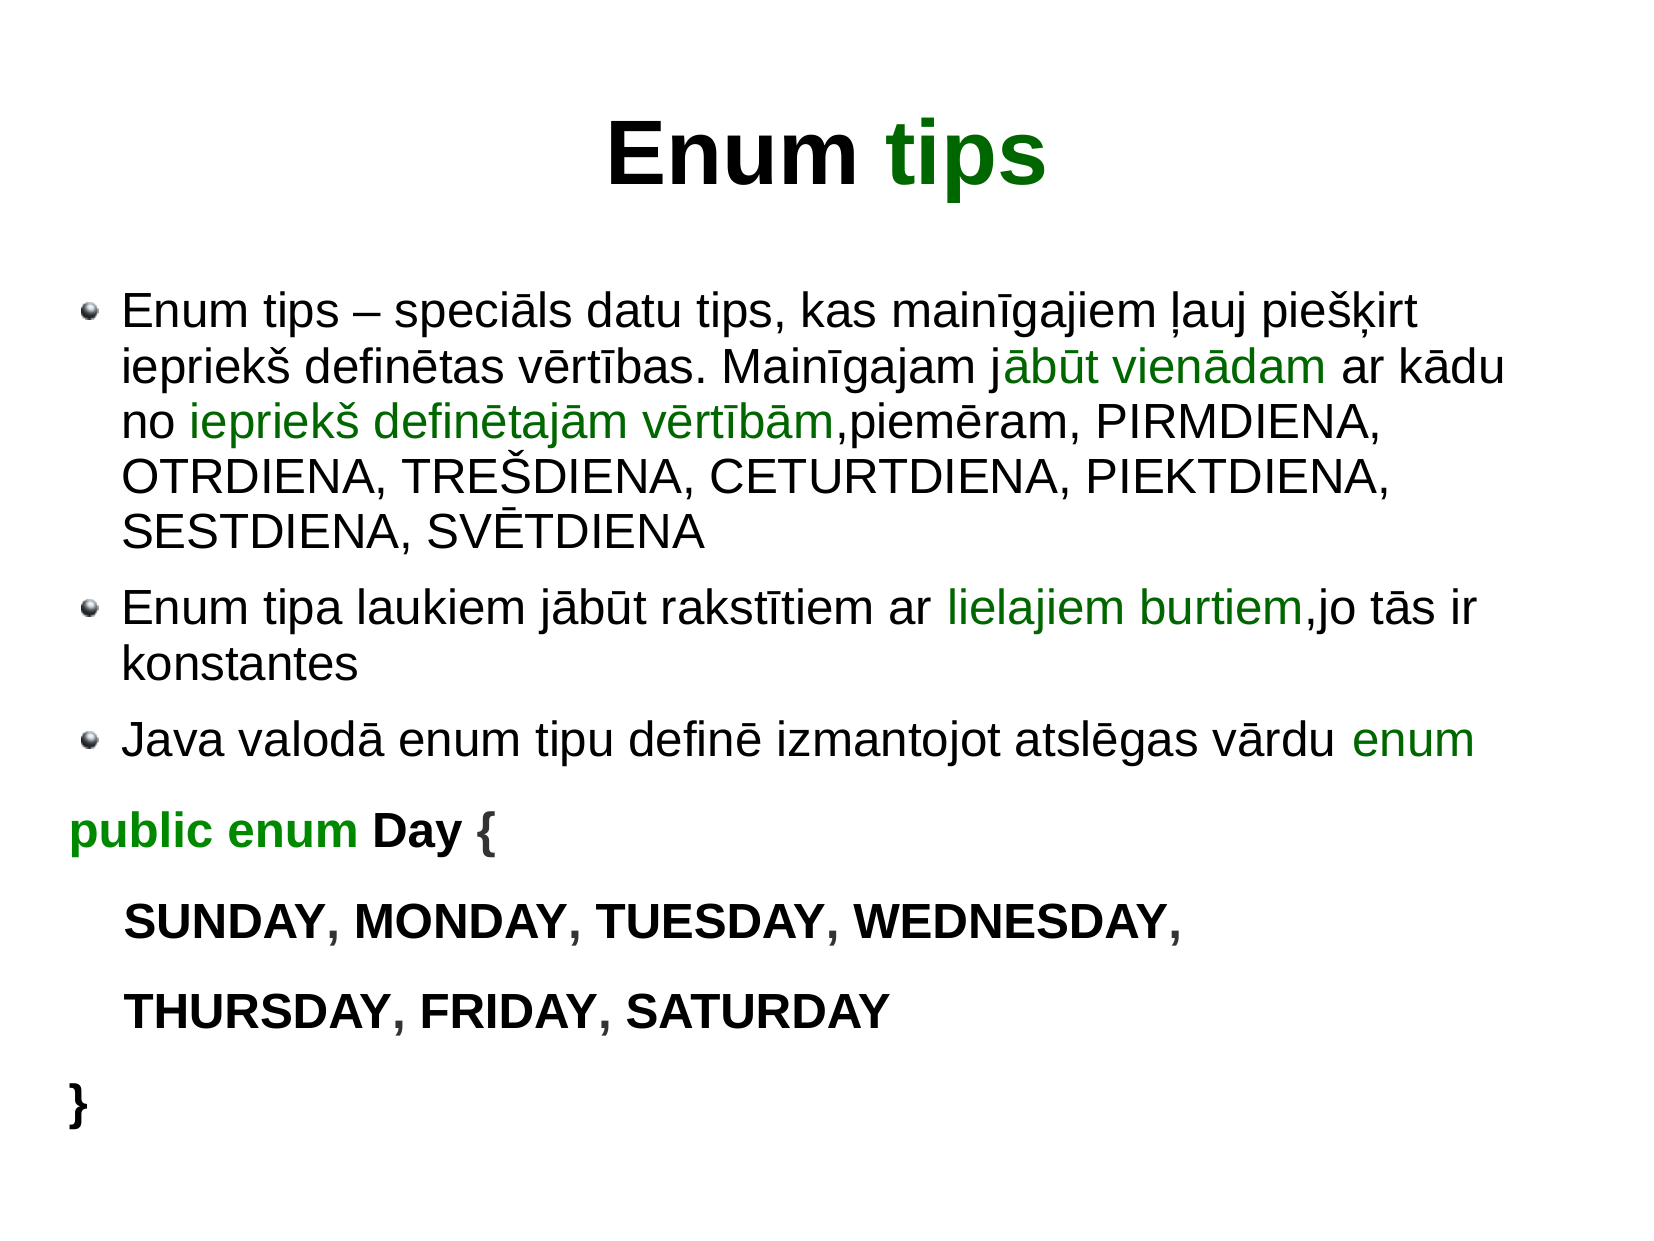

# Enum tips
Enum tips – speciāls datu tips, kas mainīgajiem ļauj piešķirt iepriekš definētas vērtības. Mainīgajam jābūt vienādam ar kādu no iepriekš definētajām vērtībām,piemēram, PIRMDIENA, OTRDIENA, TREŠDIENA, CETURTDIENA, PIEKTDIENA, SESTDIENA, SVĒTDIENA
Enum tipa laukiem jābūt rakstītiem ar lielajiem burtiem,jo tās ir konstantes
Java valodā enum tipu definē izmantojot atslēgas vārdu enum
public enum Day {
 SUNDAY, MONDAY, TUESDAY, WEDNESDAY,
 THURSDAY, FRIDAY, SATURDAY
}